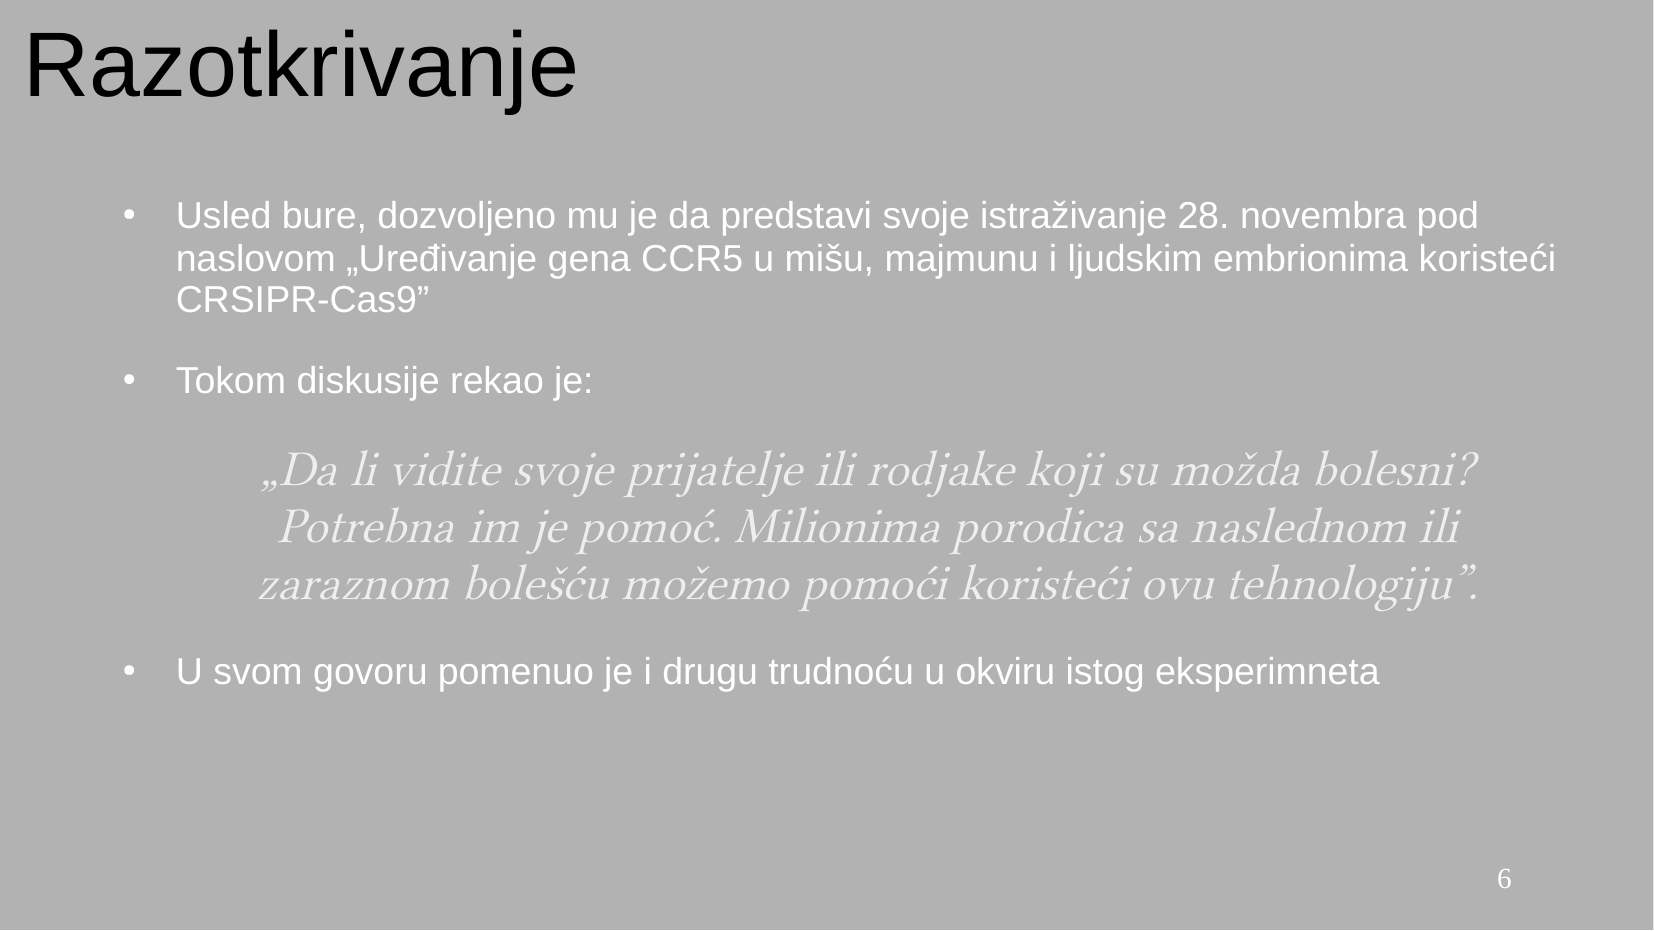

# Razotkrivanje
Usled bure, dozvoljeno mu je da predstavi svoje istraživanje 28. novembra pod naslovom „Uređivanje gena CCR5 u mišu, majmunu i ljudskim embrionima koristeći CRSIPR-Cas9”
Tokom diskusije rekao je:
„Da li vidite svoje prijatelje ili rodjake koji su možda bolesni? Potrebna im je pomoć. Milionima porodica sa naslednom ili zaraznom bolešću možemo pomoći koristeći ovu tehnologiju”.
U svom govoru pomenuo je i drugu trudnoću u okviru istog eksperimneta
6